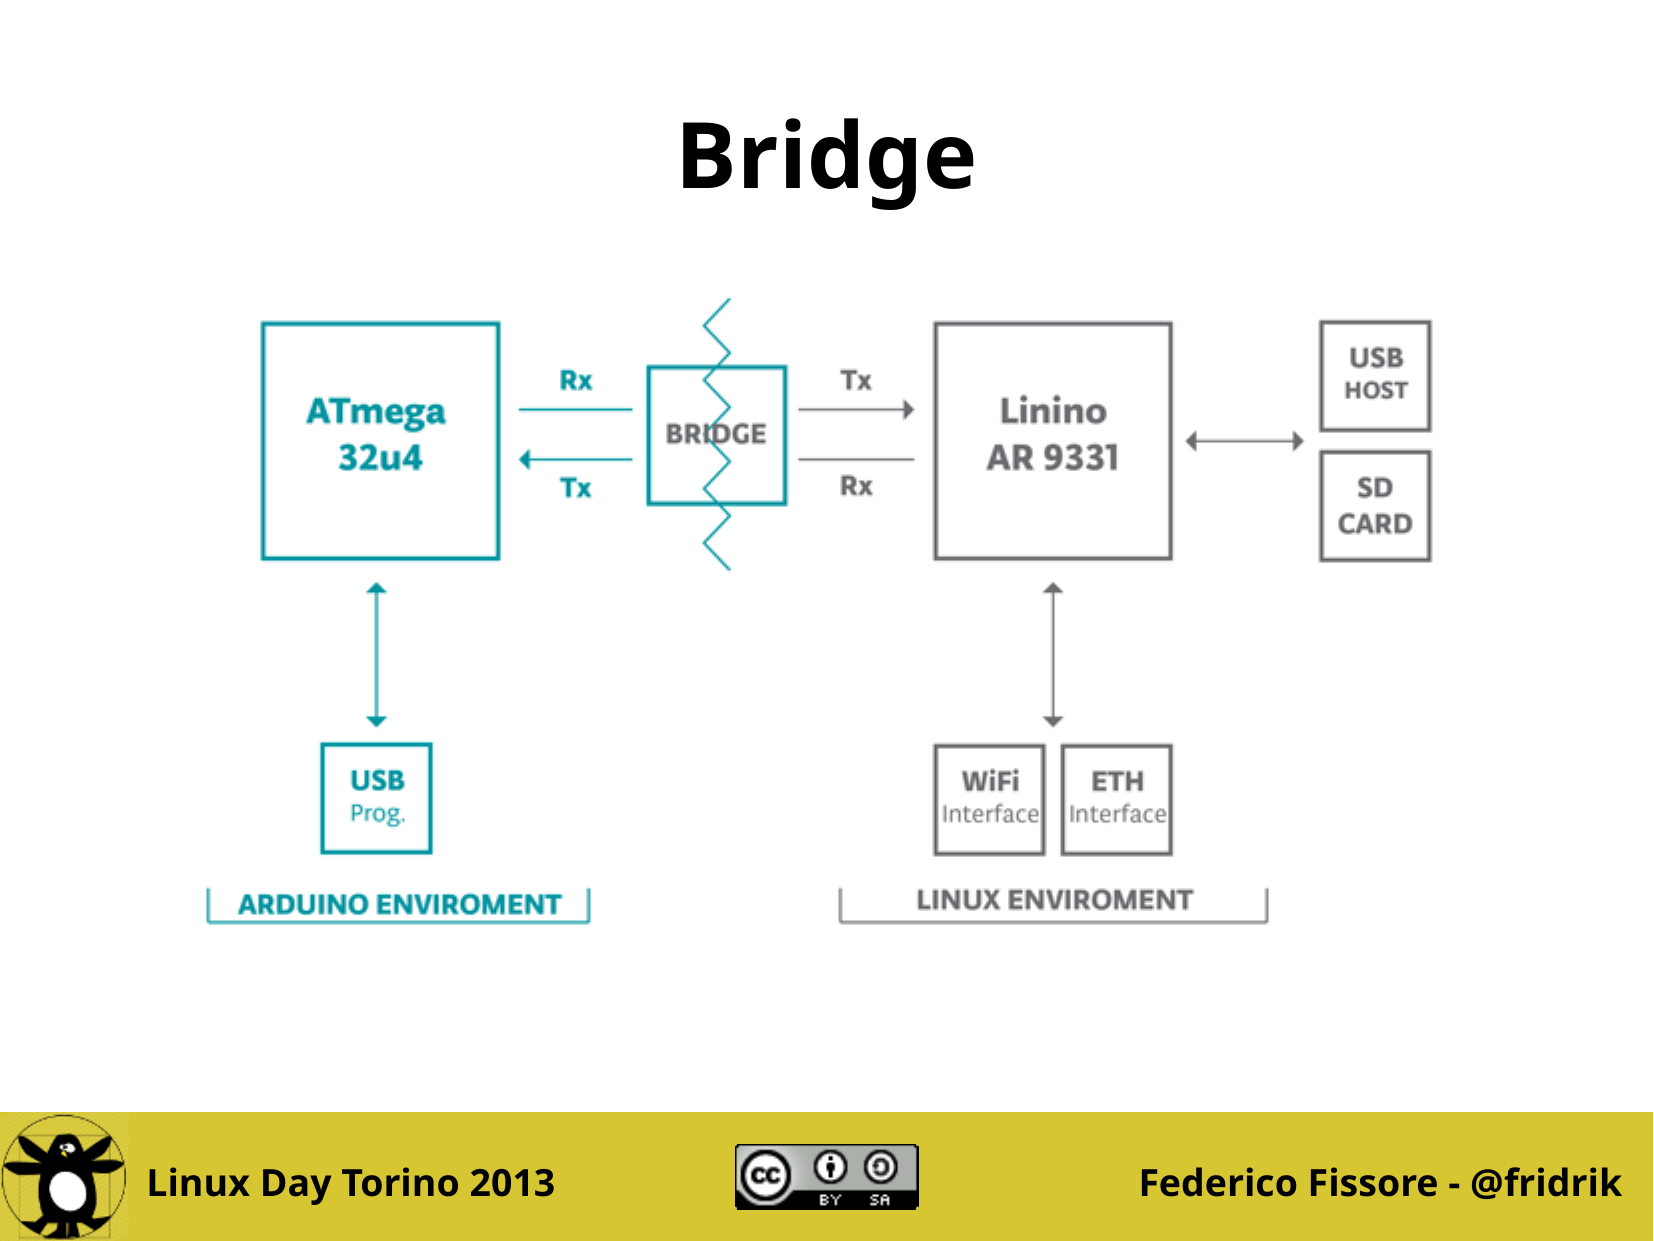

# Bridge
Linux Day Torino 2013
Federico Fissore - @fridrik